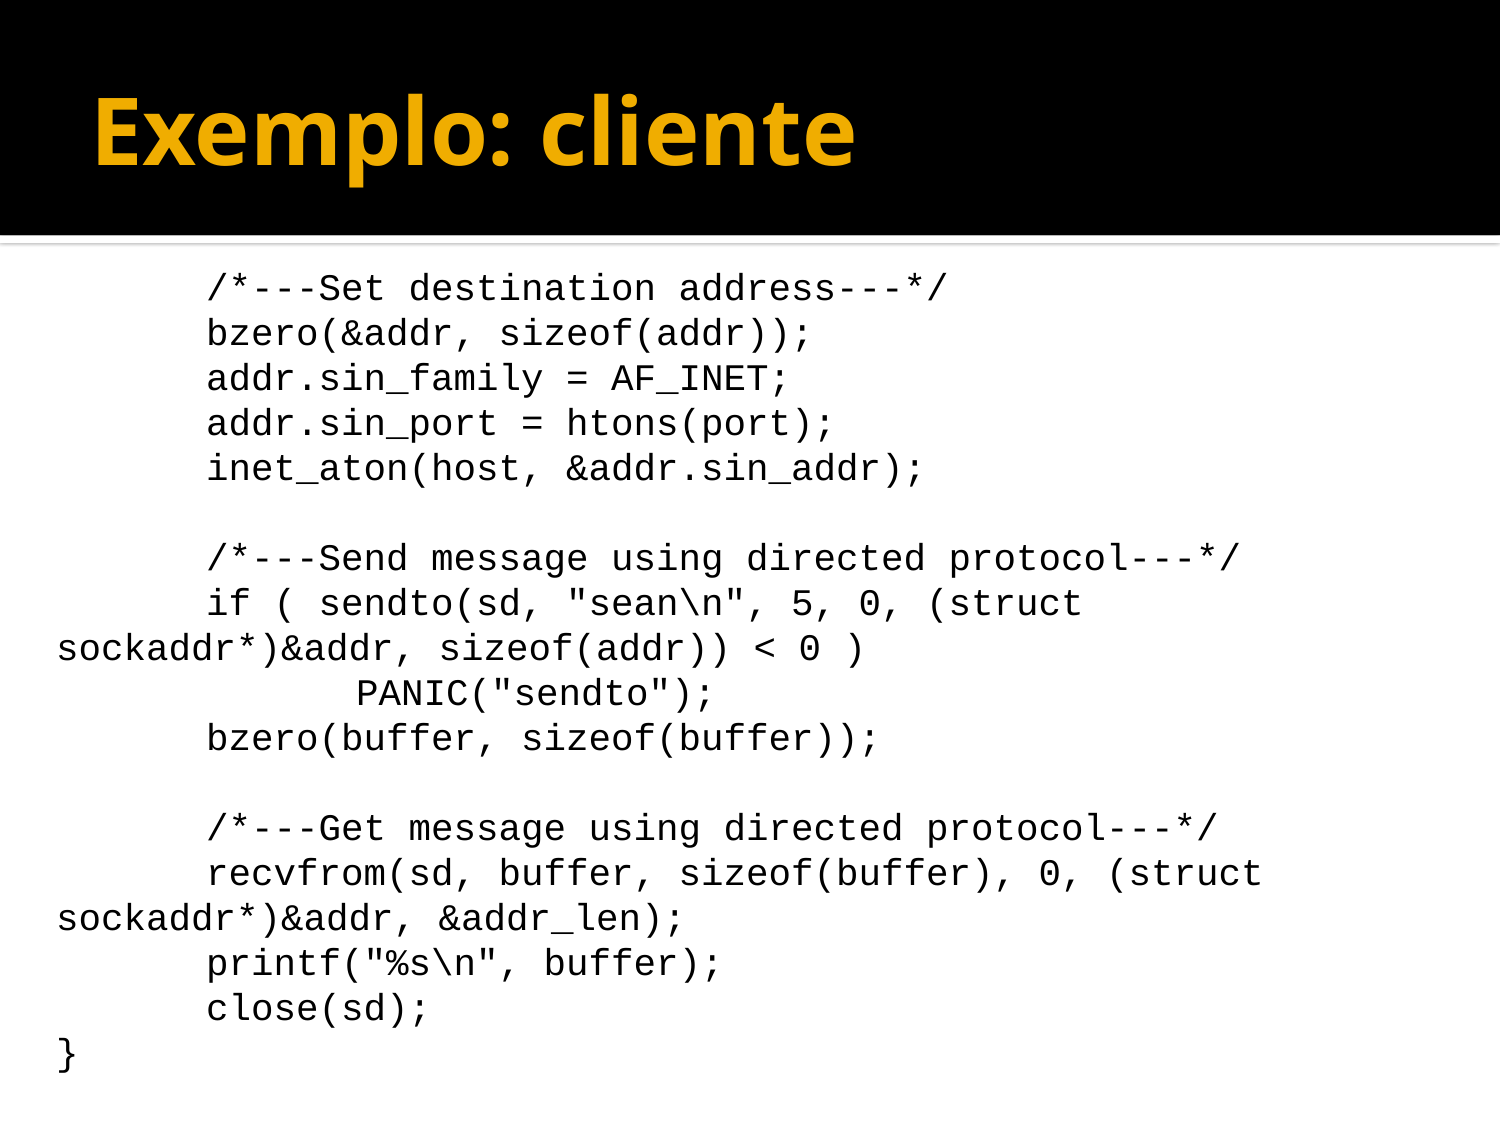

# Exemplo: cliente
	/*---Set destination address---*/
	bzero(&addr, sizeof(addr));
	addr.sin_family = AF_INET;
	addr.sin_port = htons(port);
	inet_aton(host, &addr.sin_addr);
	/*---Send message using directed protocol---*/
	if ( sendto(sd, "sean\n", 5, 0, (struct sockaddr*)&addr, sizeof(addr)) < 0 )
		PANIC("sendto");
	bzero(buffer, sizeof(buffer));
	/*---Get message using directed protocol---*/
	recvfrom(sd, buffer, sizeof(buffer), 0, (struct sockaddr*)&addr, &addr_len);
	printf("%s\n", buffer);
	close(sd);
}